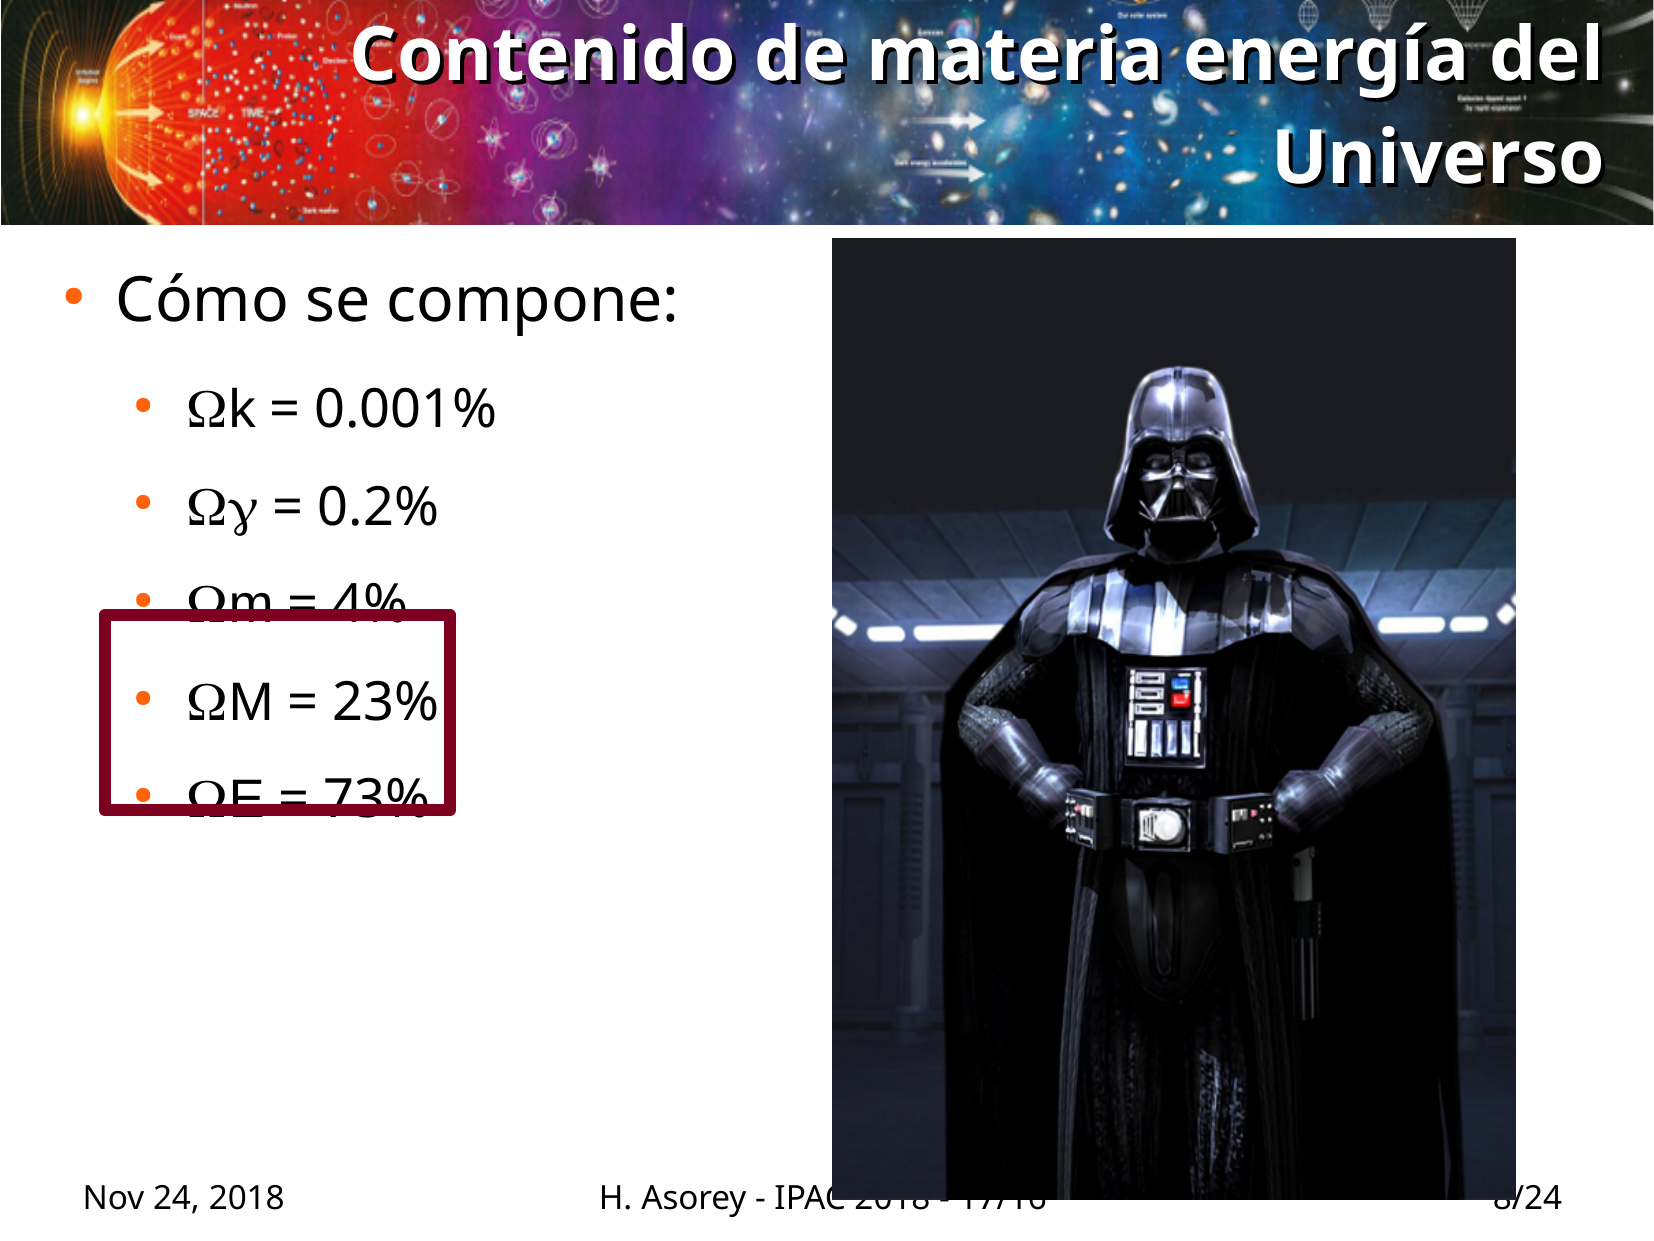

# Contenido de materia energía del Universo
Cómo se compone:
Wk = 0.001%
Wg = 0.2%
Wm = 4%
WM = 23%
WE = 73%
Nov 24, 2018
H. Asorey - IPAC 2018 - 17/16
8